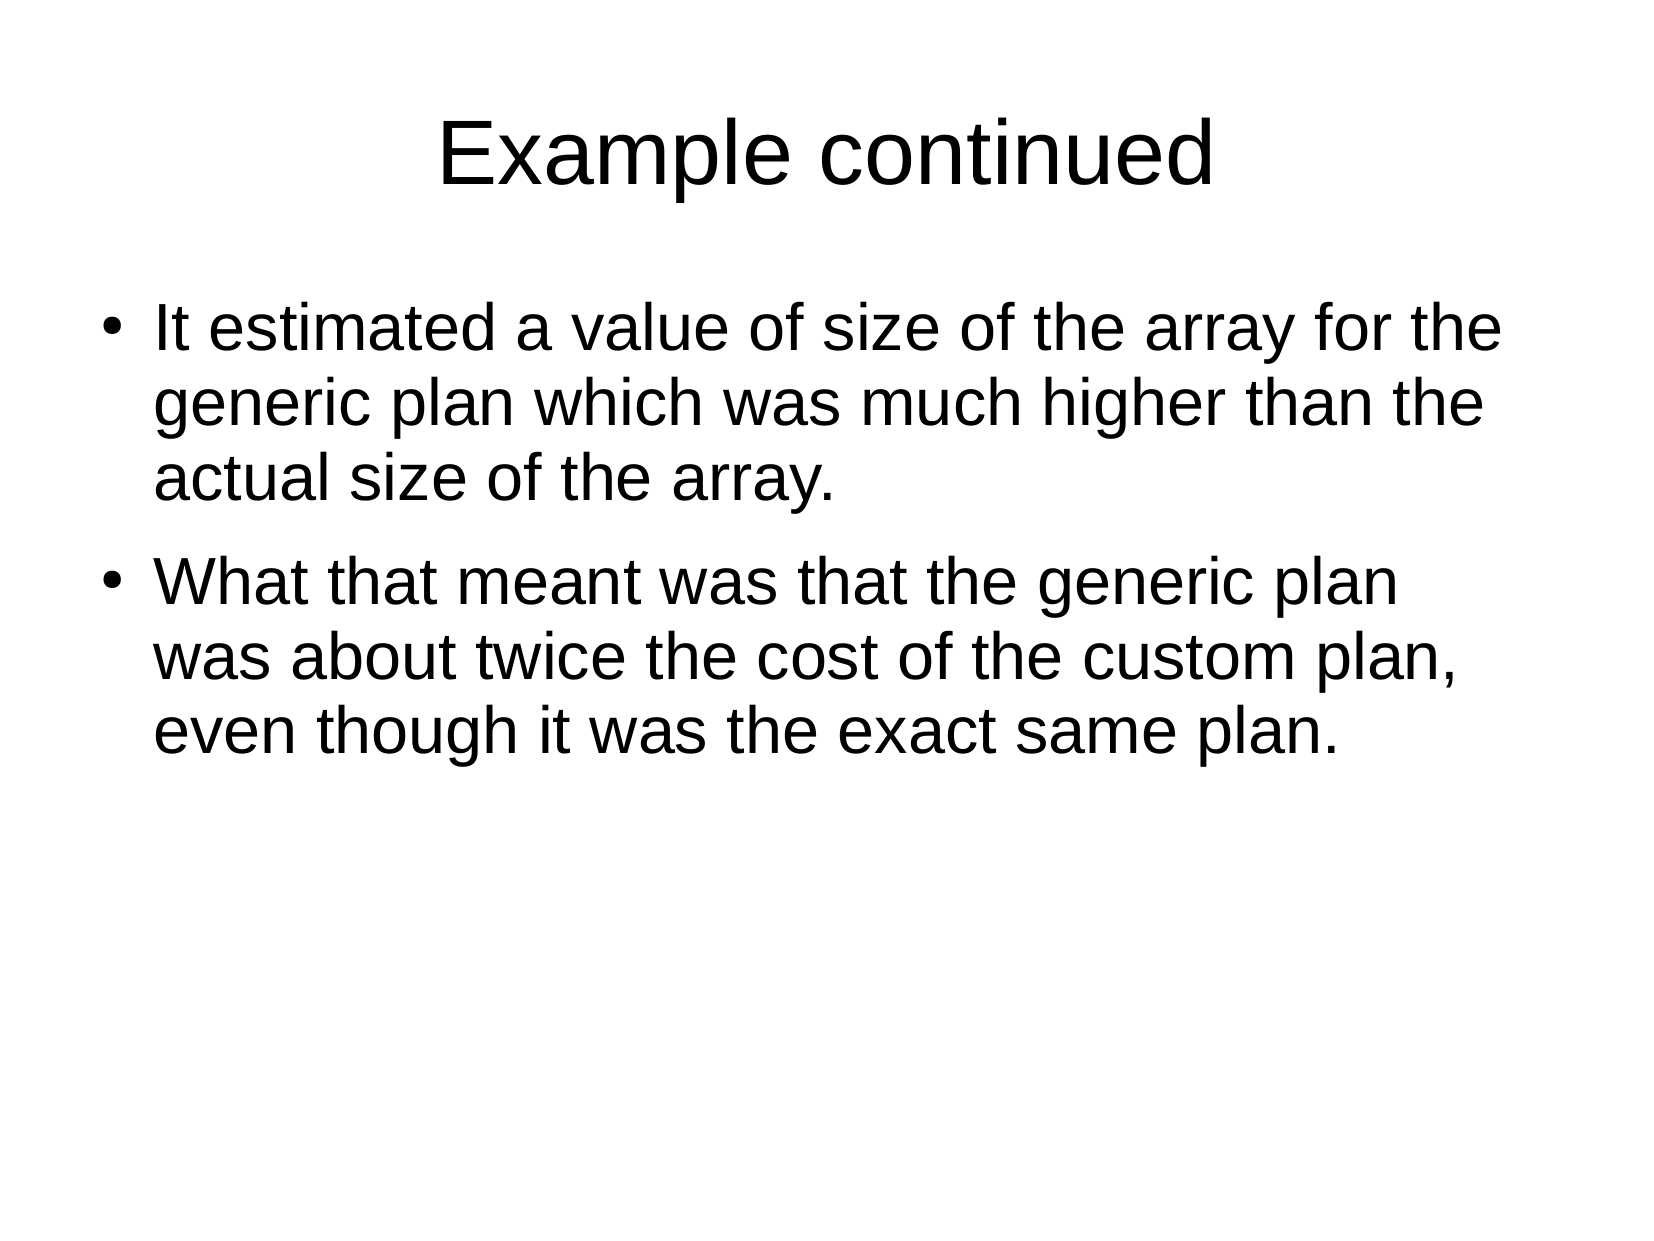

# Example continued
It estimated a value of size of the array for the generic plan which was much higher than the actual size of the array.
What that meant was that the generic plan was about twice the cost of the custom plan, even though it was the exact same plan.